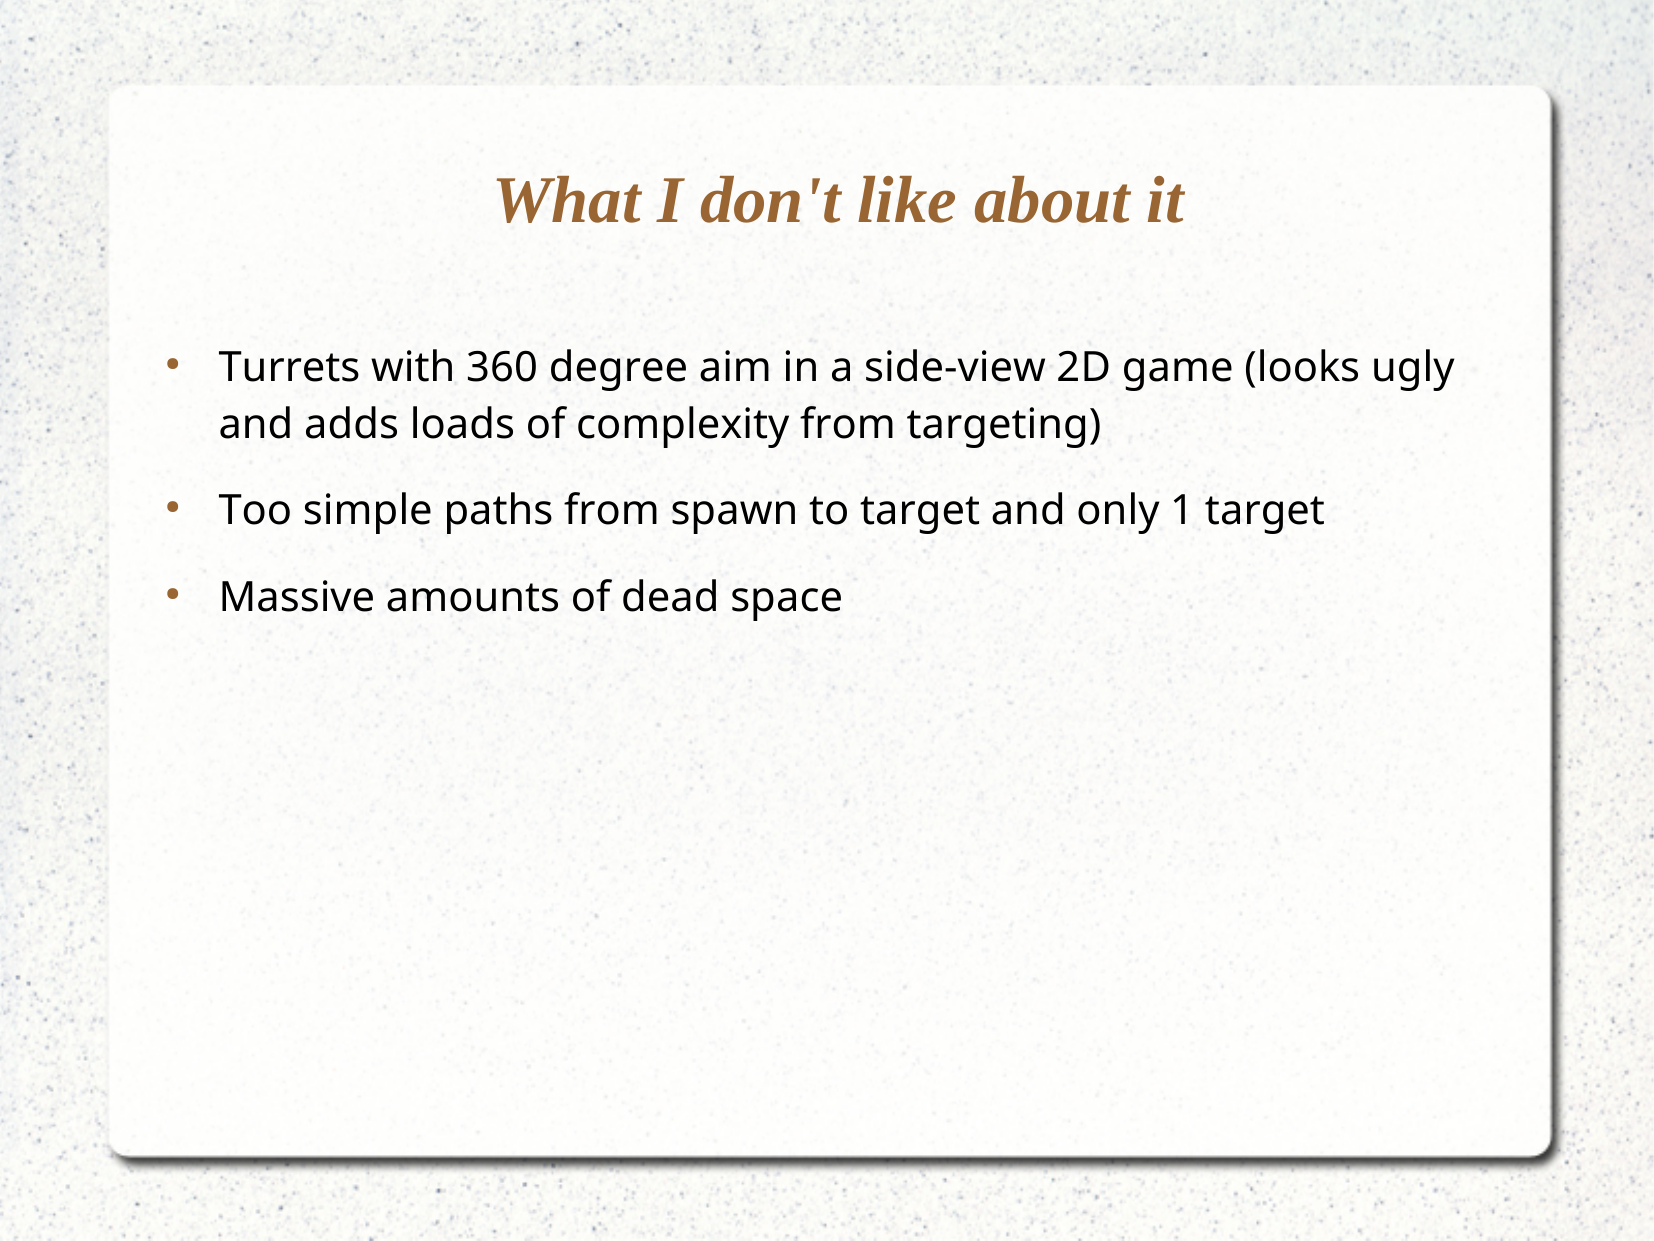

# What I don't like about it
Turrets with 360 degree aim in a side-view 2D game (looks ugly and adds loads of complexity from targeting)
Too simple paths from spawn to target and only 1 target
Massive amounts of dead space